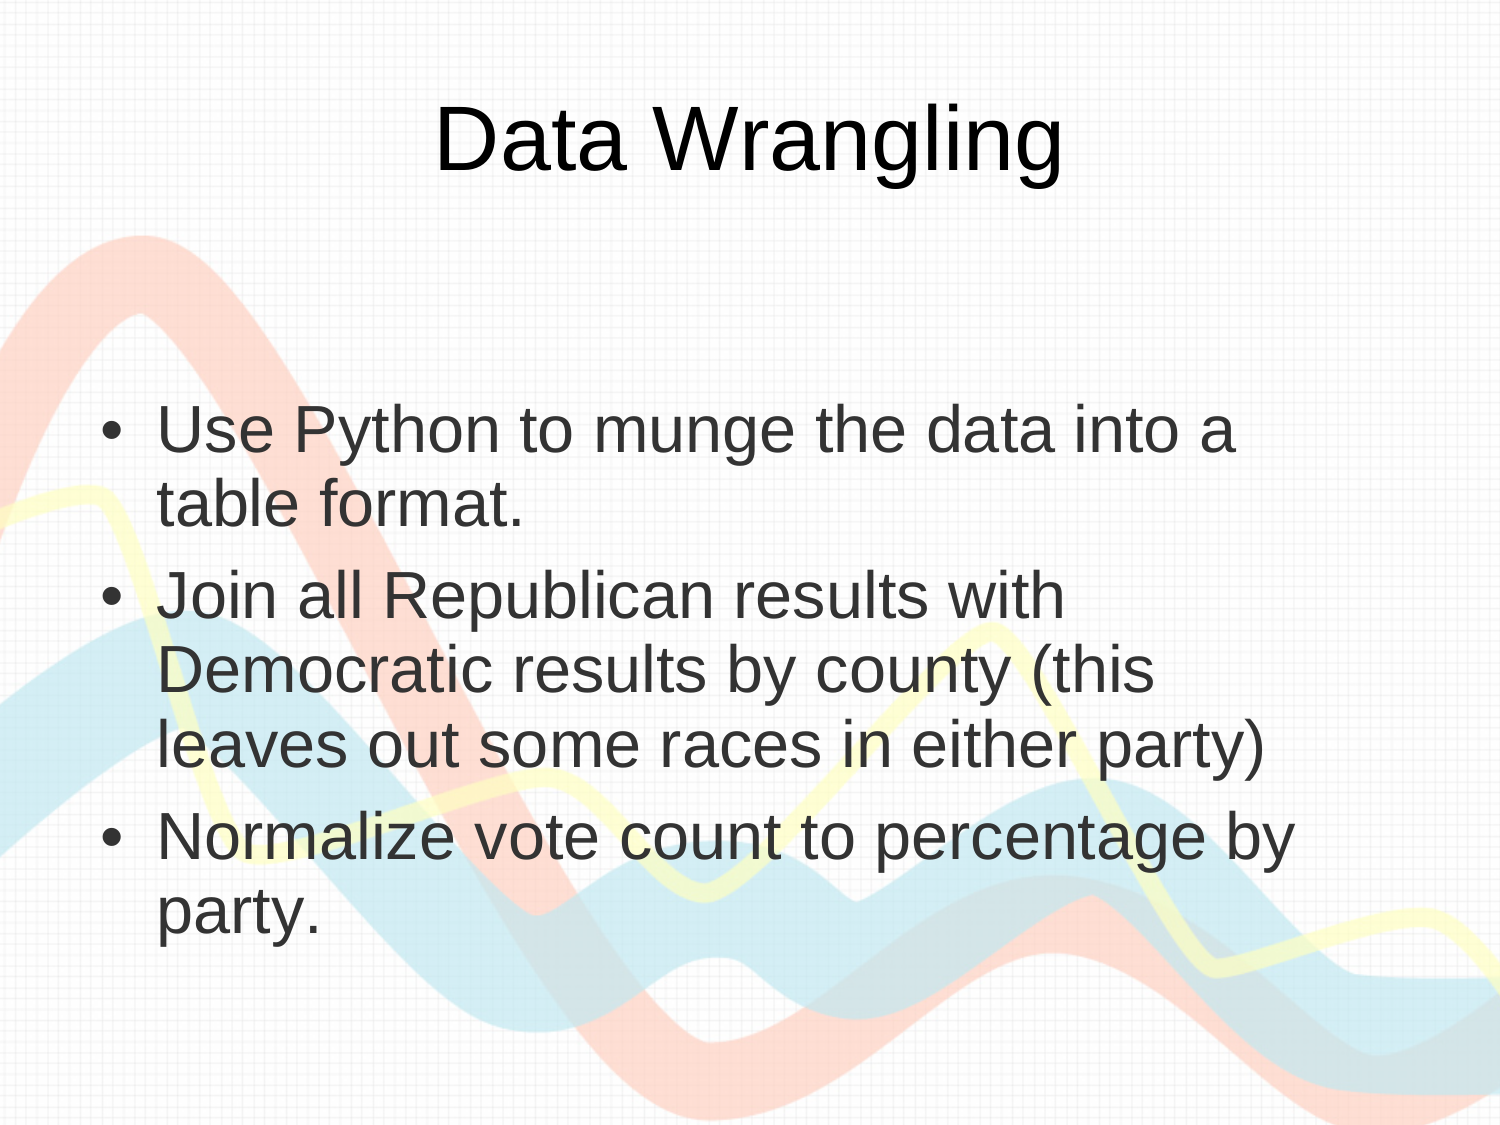

# Data Wrangling
Use Python to munge the data into a table format.
Join all Republican results with Democratic results by county (this leaves out some races in either party)
Normalize vote count to percentage by party.